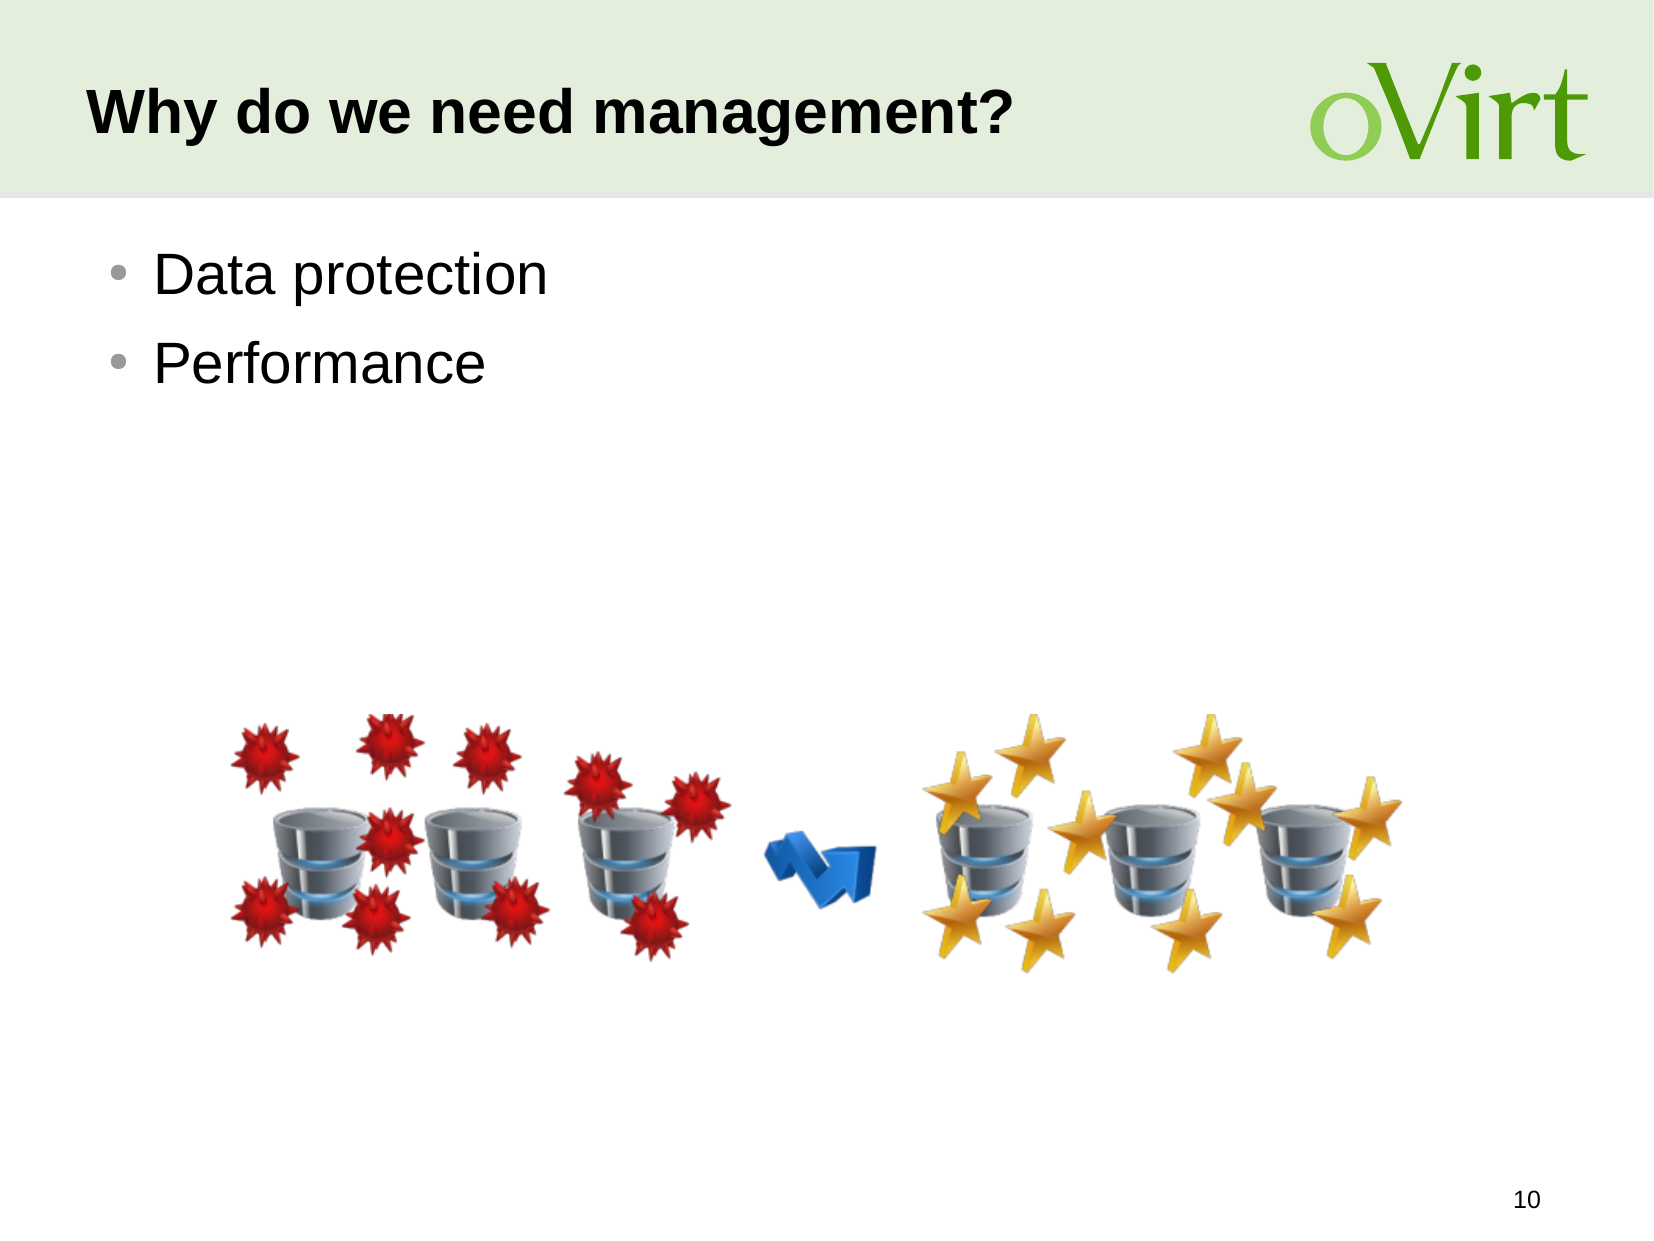

# Why do we need management?
Data protection
Performance